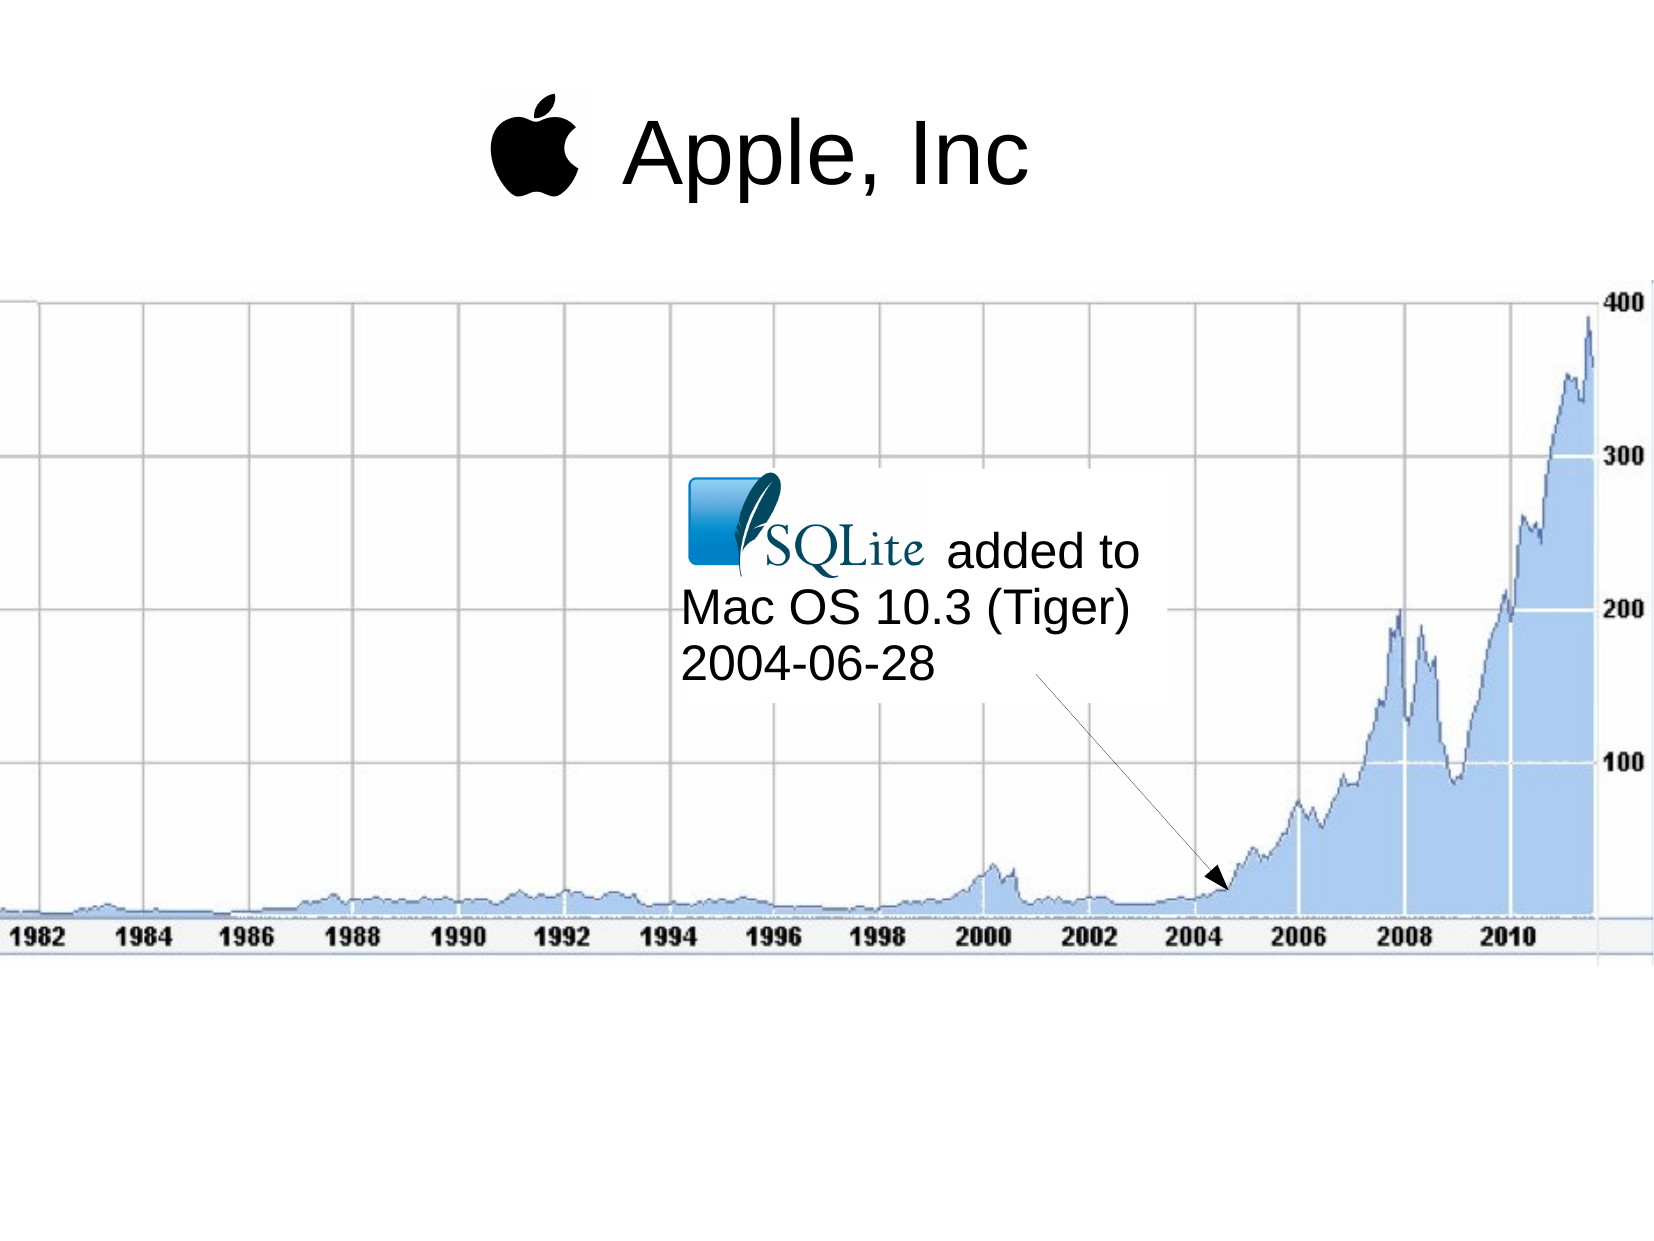

# Apple, Inc
 added to
Mac OS 10.3 (Tiger)
2004-06-28